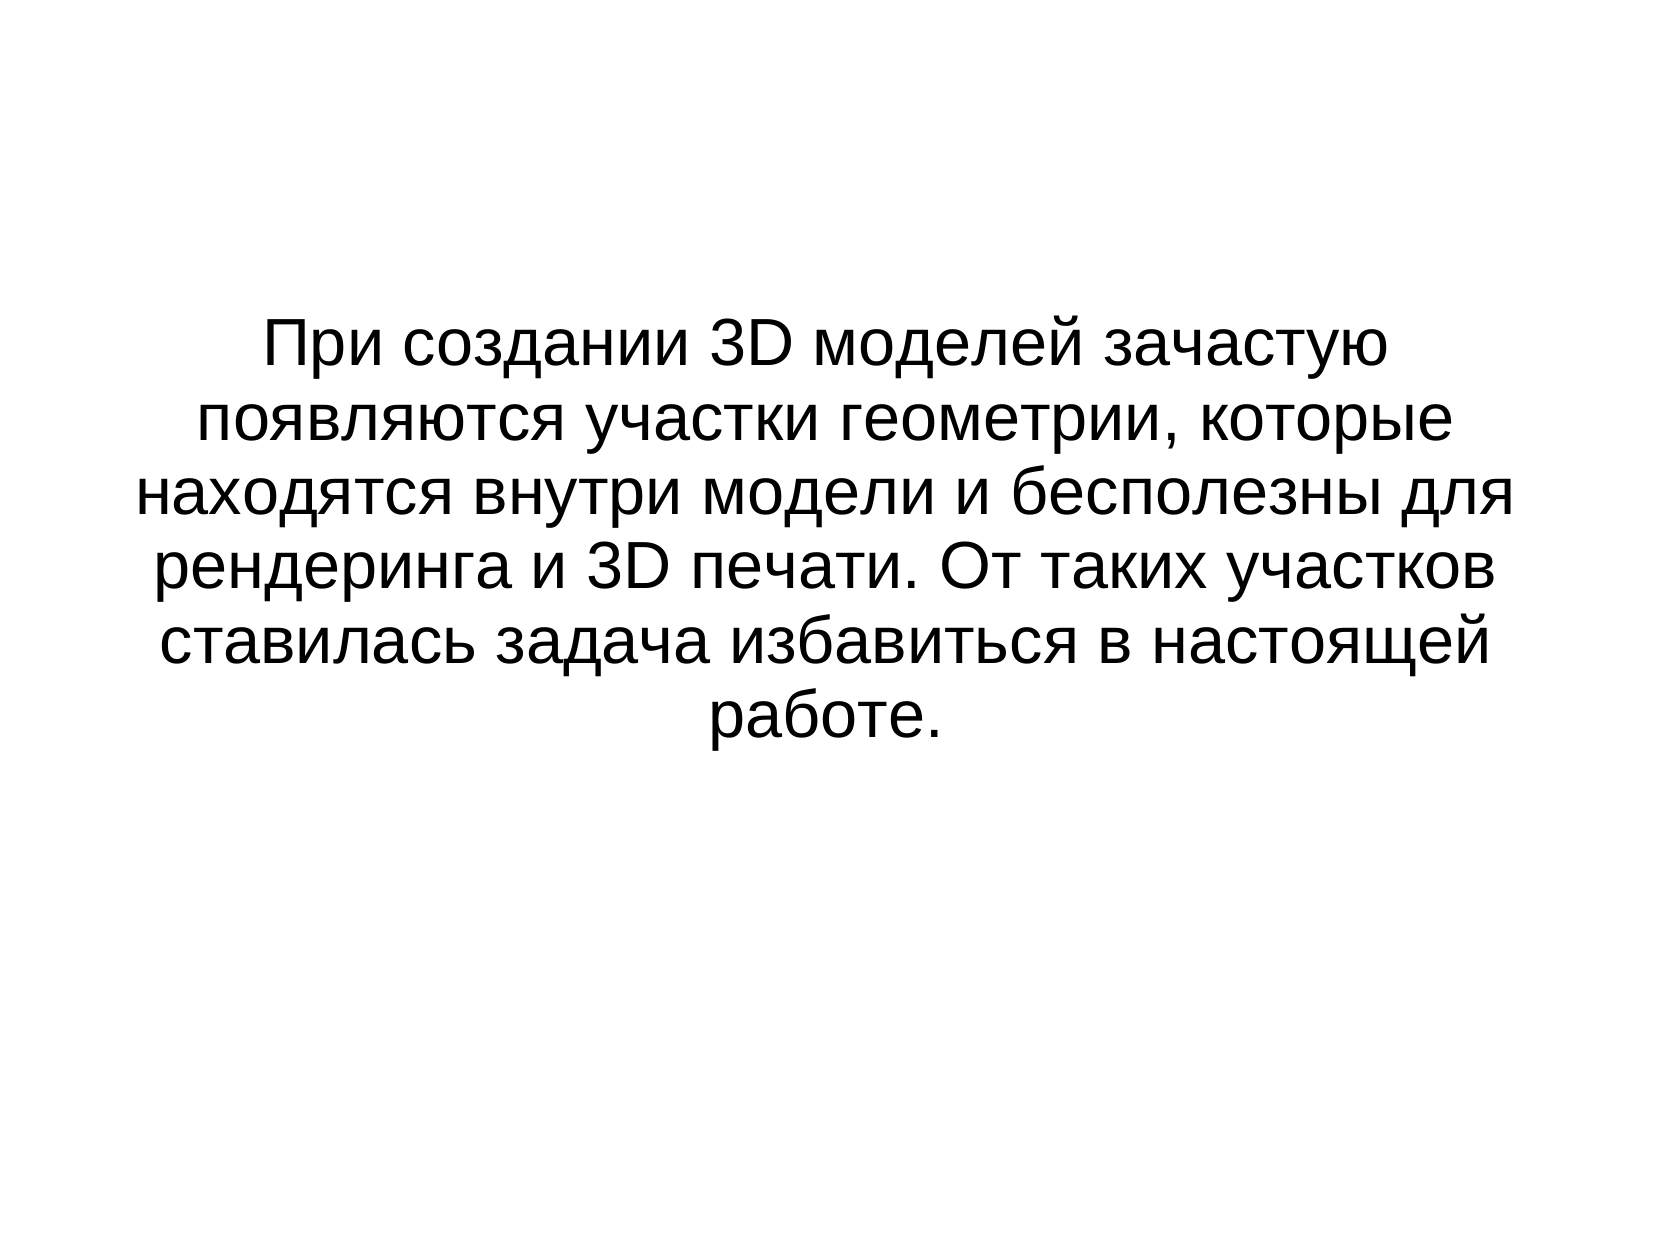

При создании 3D моделей зачастую появляются участки геометрии, которые находятся внутри модели и бесполезны для рендеринга и 3D печати. От таких участков ставилась задача избавиться в настоящей работе.